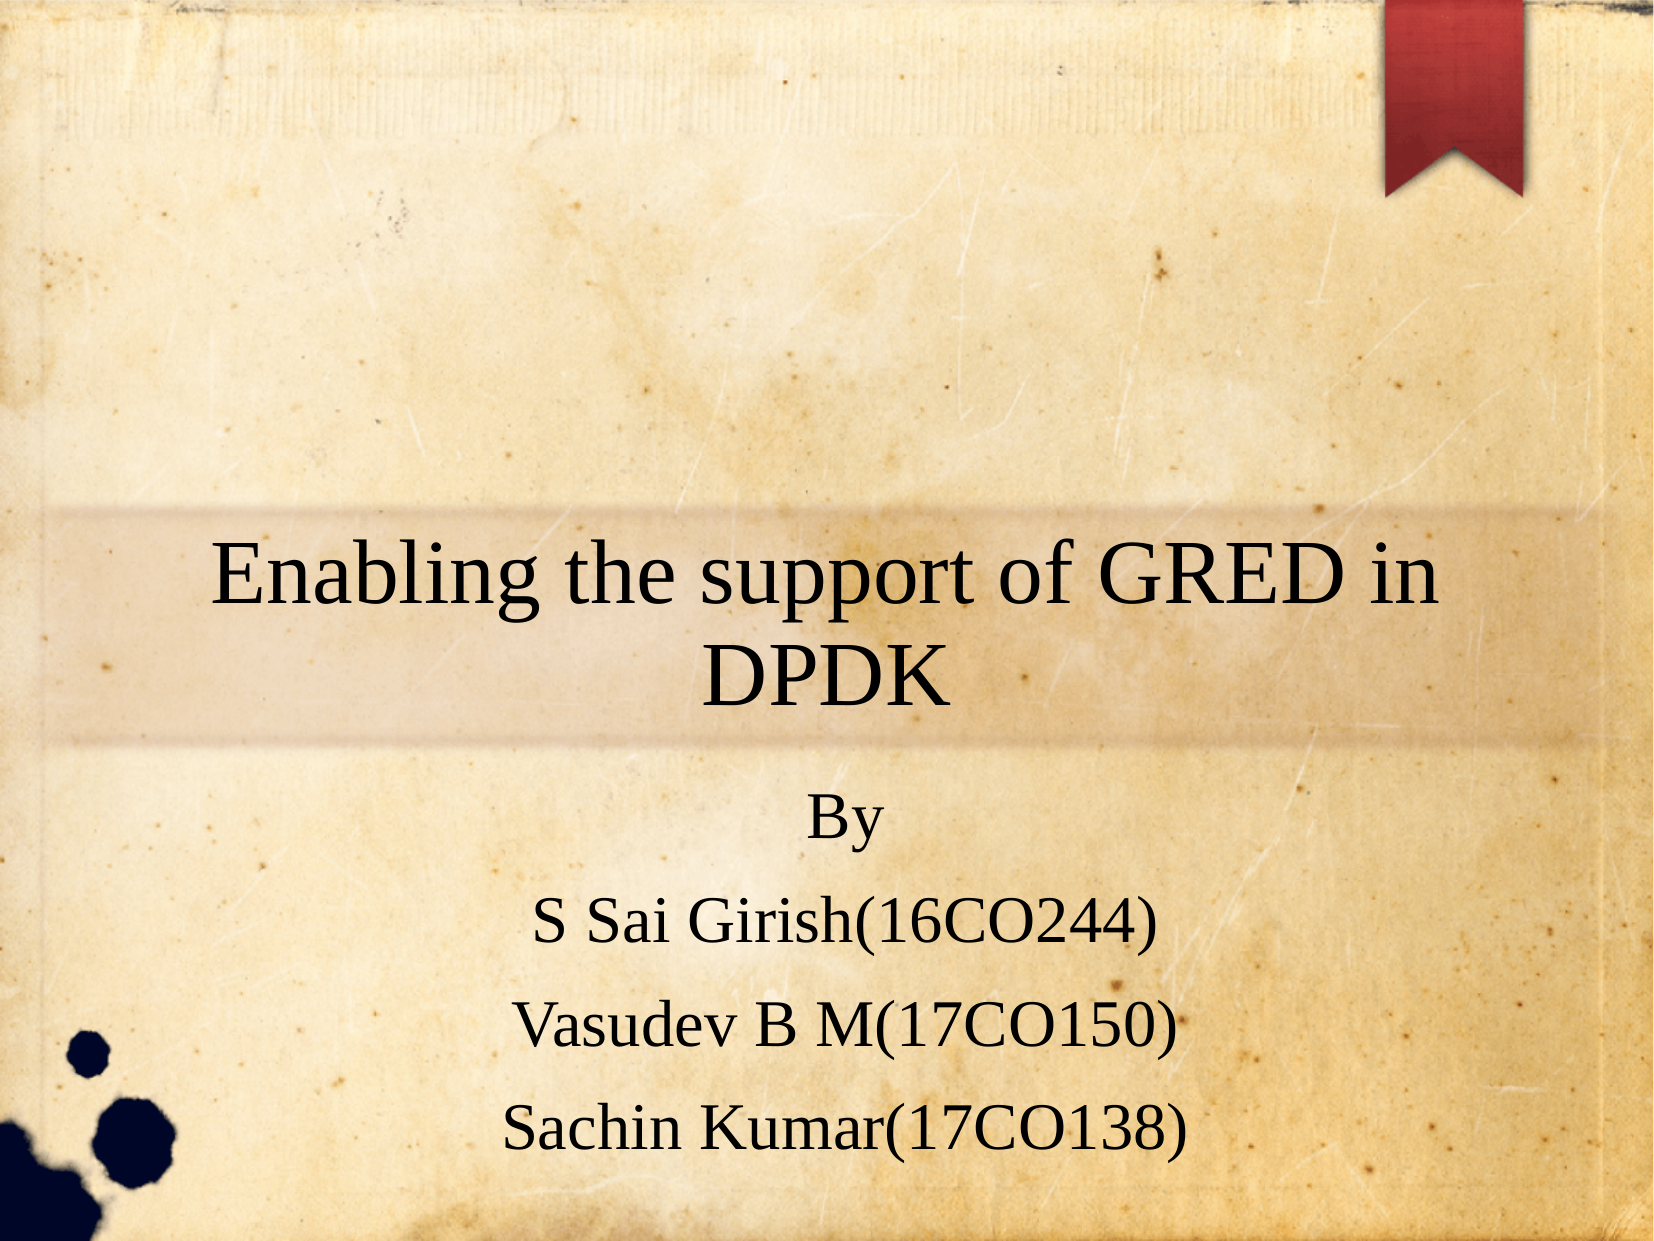

# Enabling the support of GRED in DPDK
By
S Sai Girish(16CO244)
Vasudev B M(17CO150)
Sachin Kumar(17CO138)